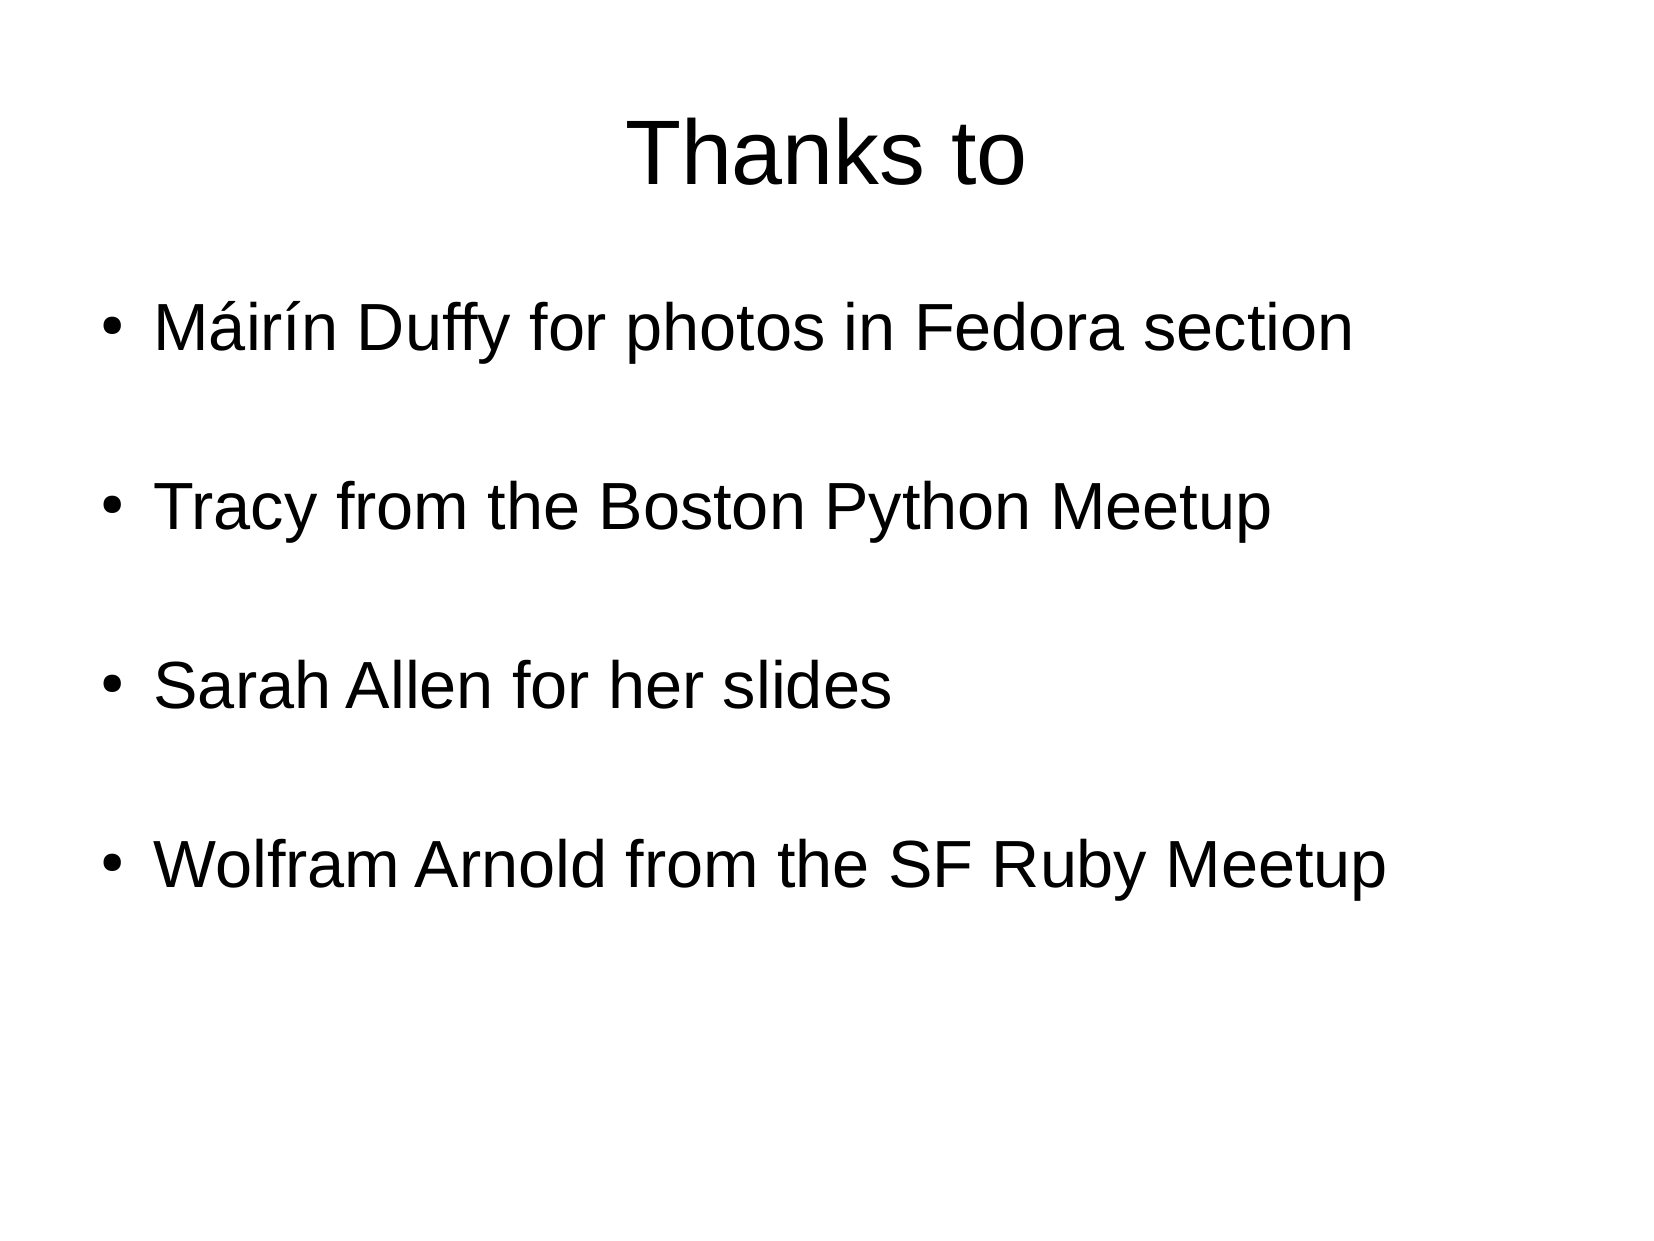

# Thanks to
Máirín Duffy for photos in Fedora section
Tracy from the Boston Python Meetup
Sarah Allen for her slides
Wolfram Arnold from the SF Ruby Meetup